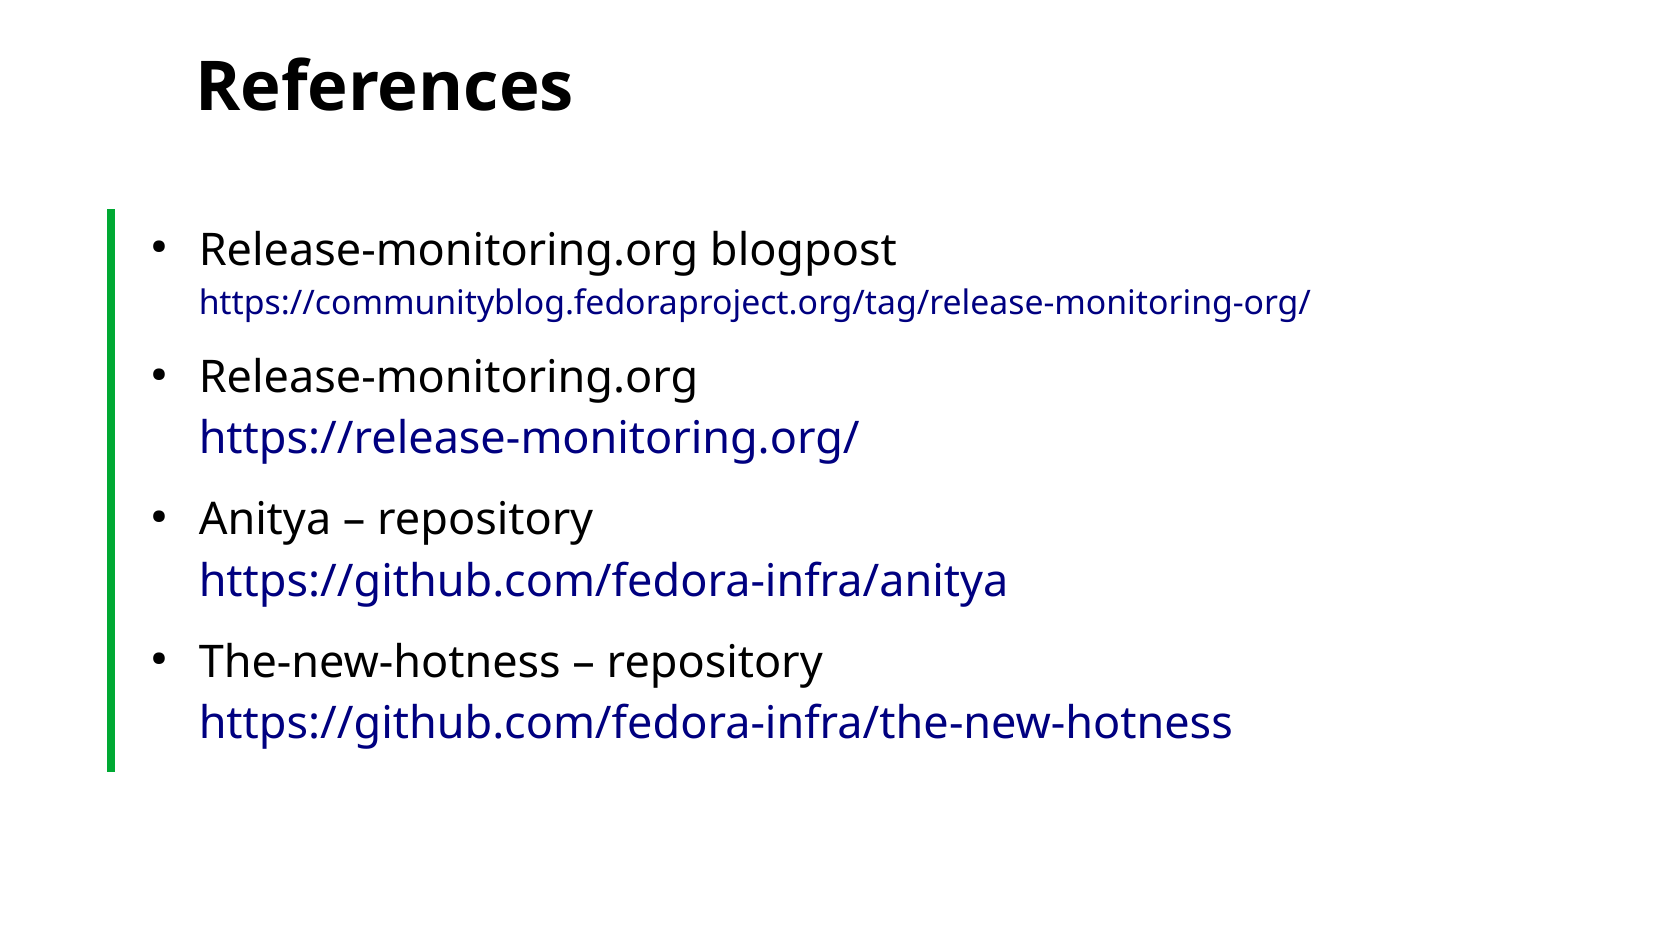

# References
Release-monitoring.org blogposthttps://communityblog.fedoraproject.org/tag/release-monitoring-org/
Release-monitoring.org
https://release-monitoring.org/
Anitya – repository
https://github.com/fedora-infra/anitya
The-new-hotness – repository
https://github.com/fedora-infra/the-new-hotness